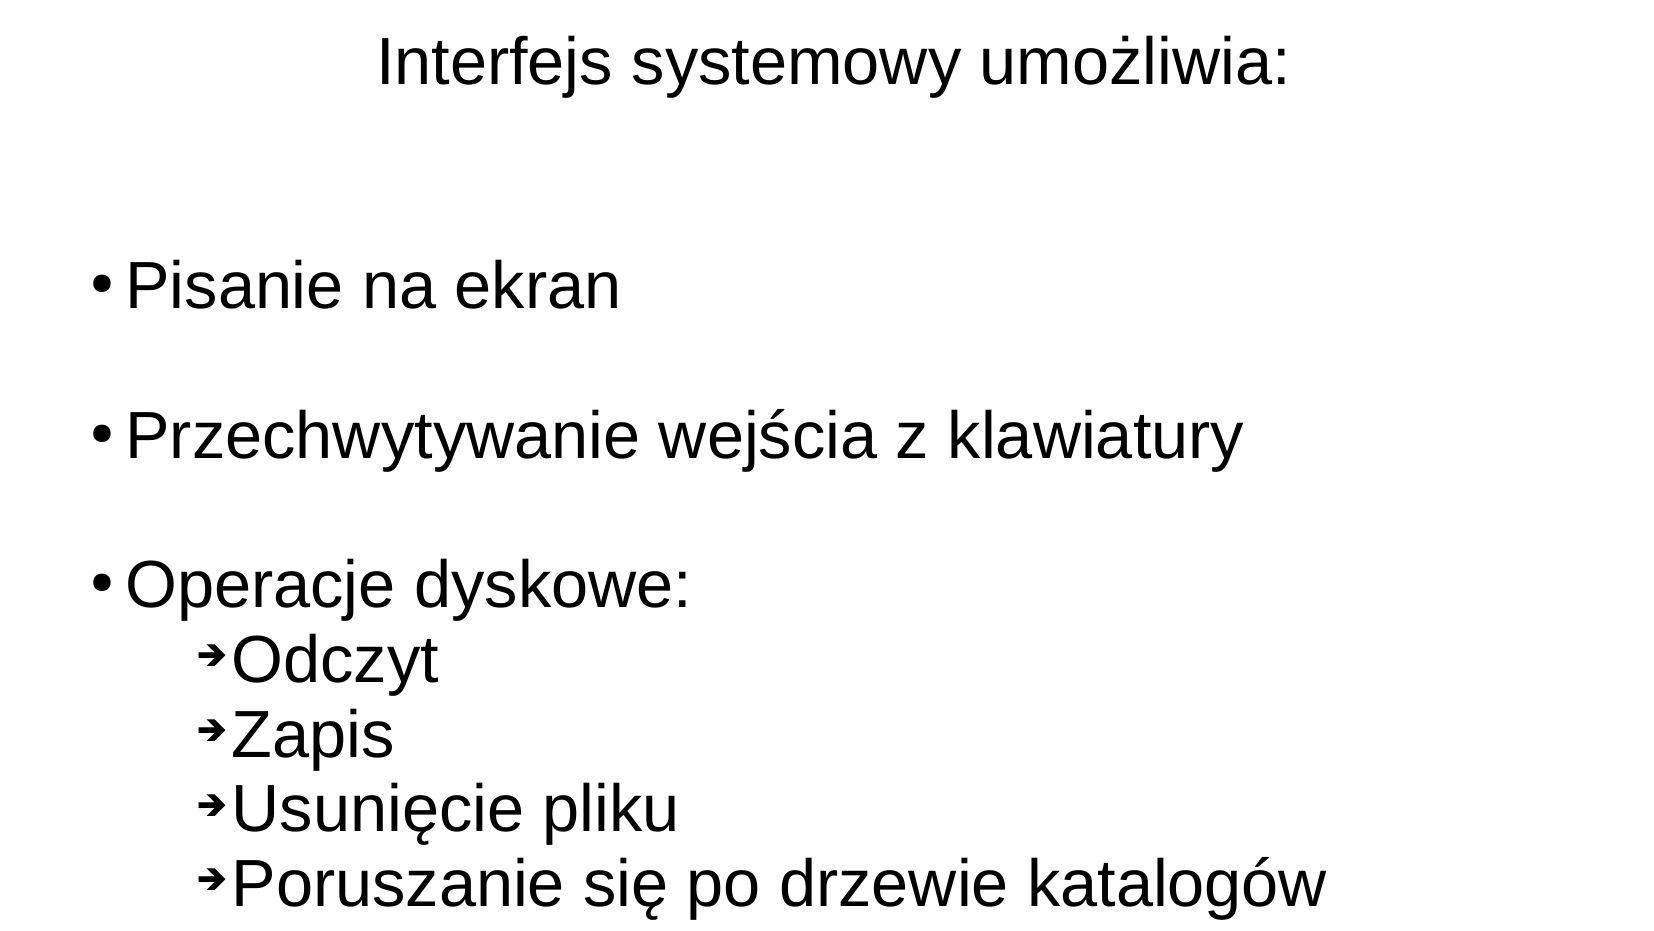

# Interfejs systemowy umożliwia:
Pisanie na ekran
Przechwytywanie wejścia z klawiatury
Operacje dyskowe:
Odczyt
Zapis
Usunięcie pliku
Poruszanie się po drzewie katalogów